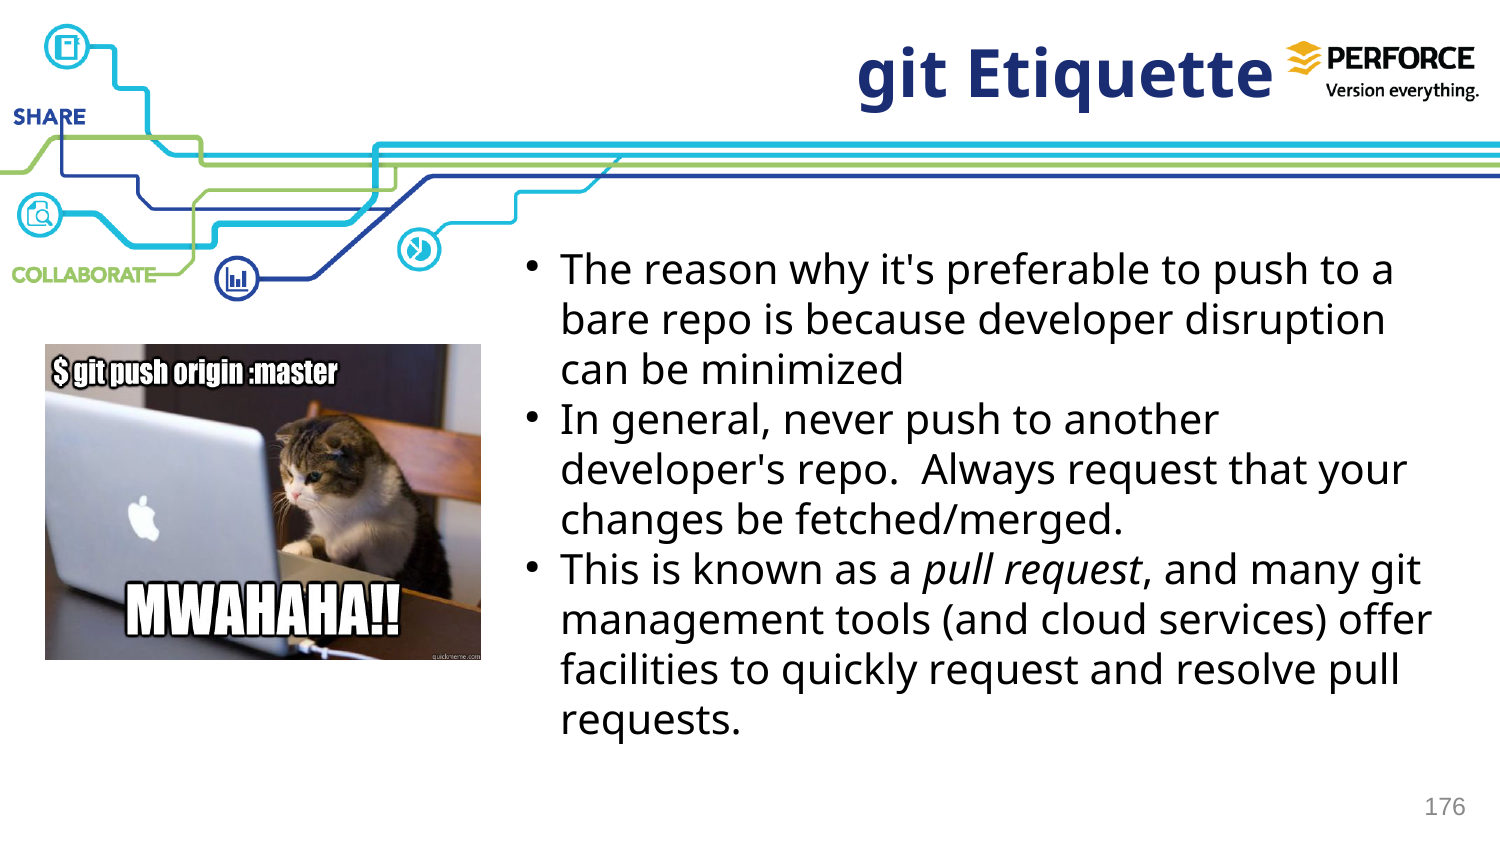

# git Etiquette
The reason why it's preferable to push to a bare repo is because developer disruption can be minimized
In general, never push to another developer's repo. Always request that your changes be fetched/merged.
This is known as a pull request, and many git management tools (and cloud services) offer facilities to quickly request and resolve pull requests.